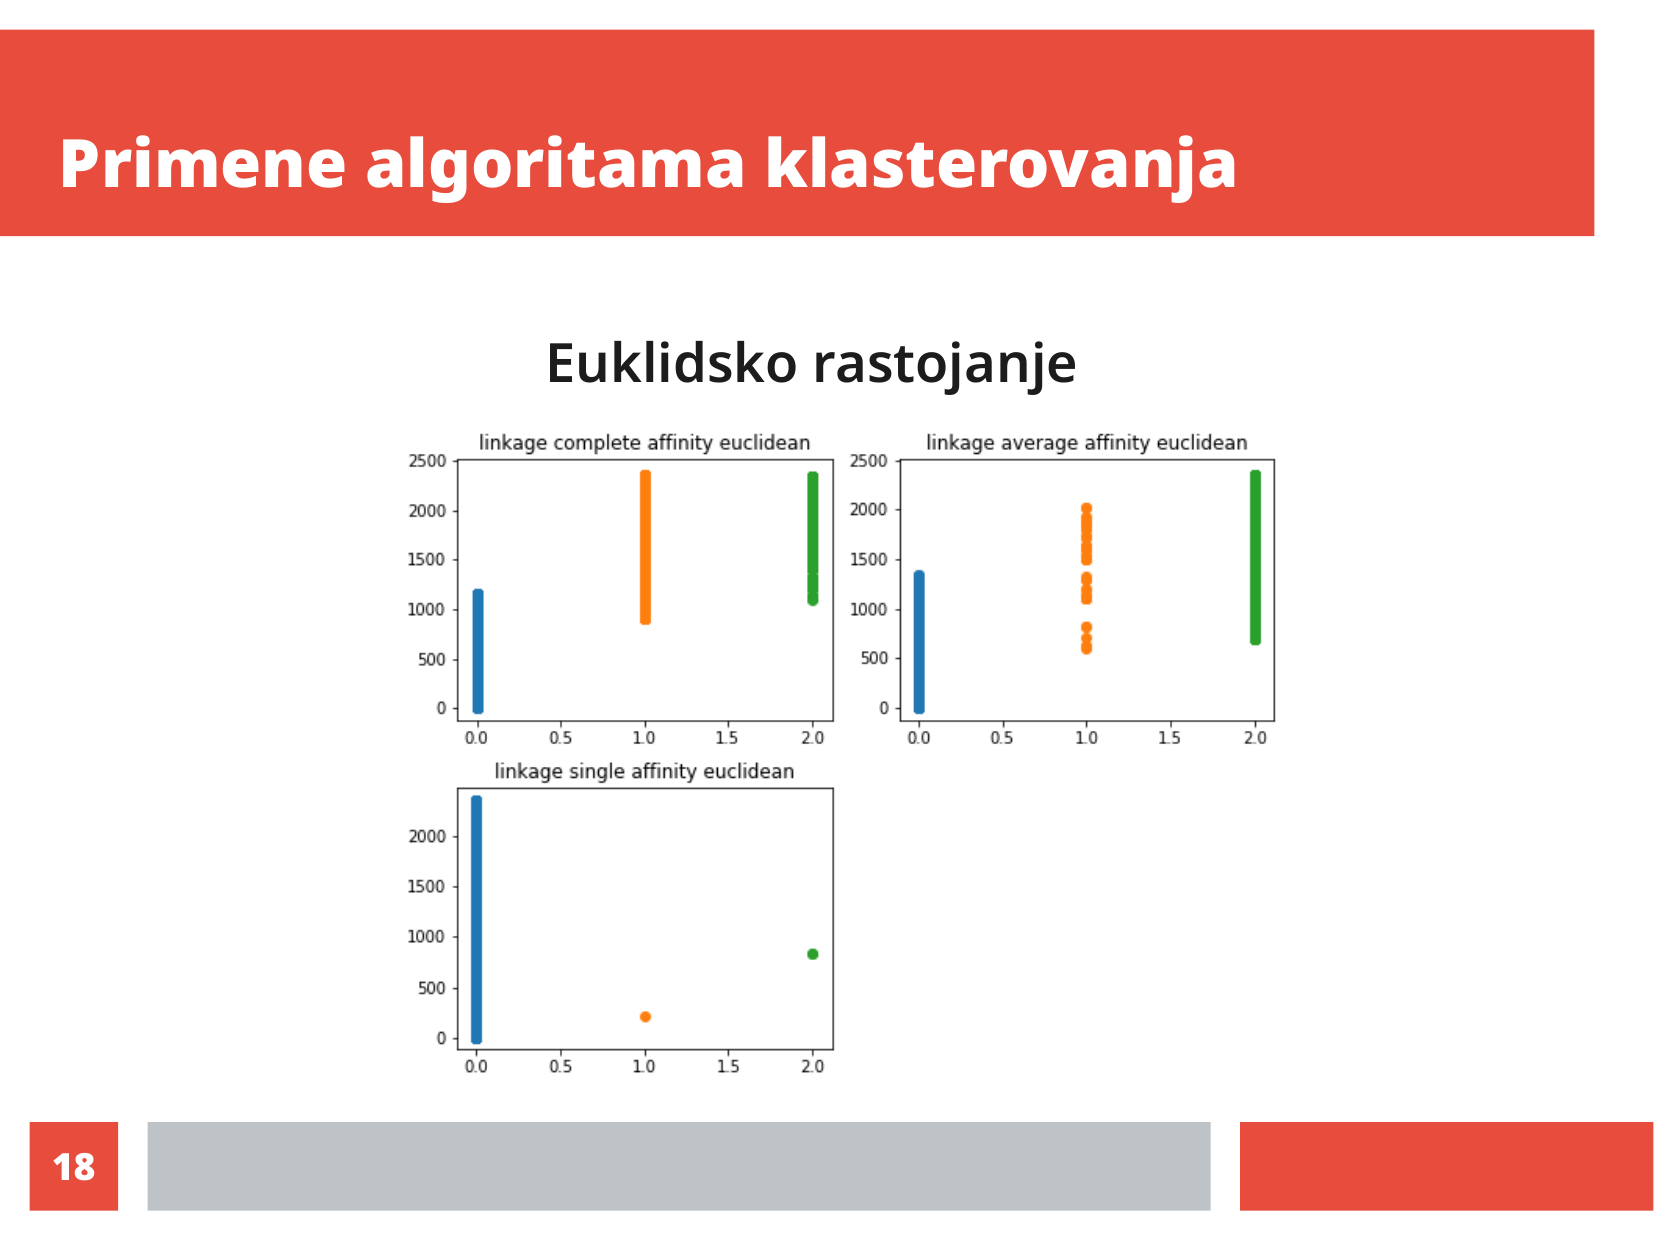

# Primene algoritama klasterovanja
Euklidsko rastojanje
18